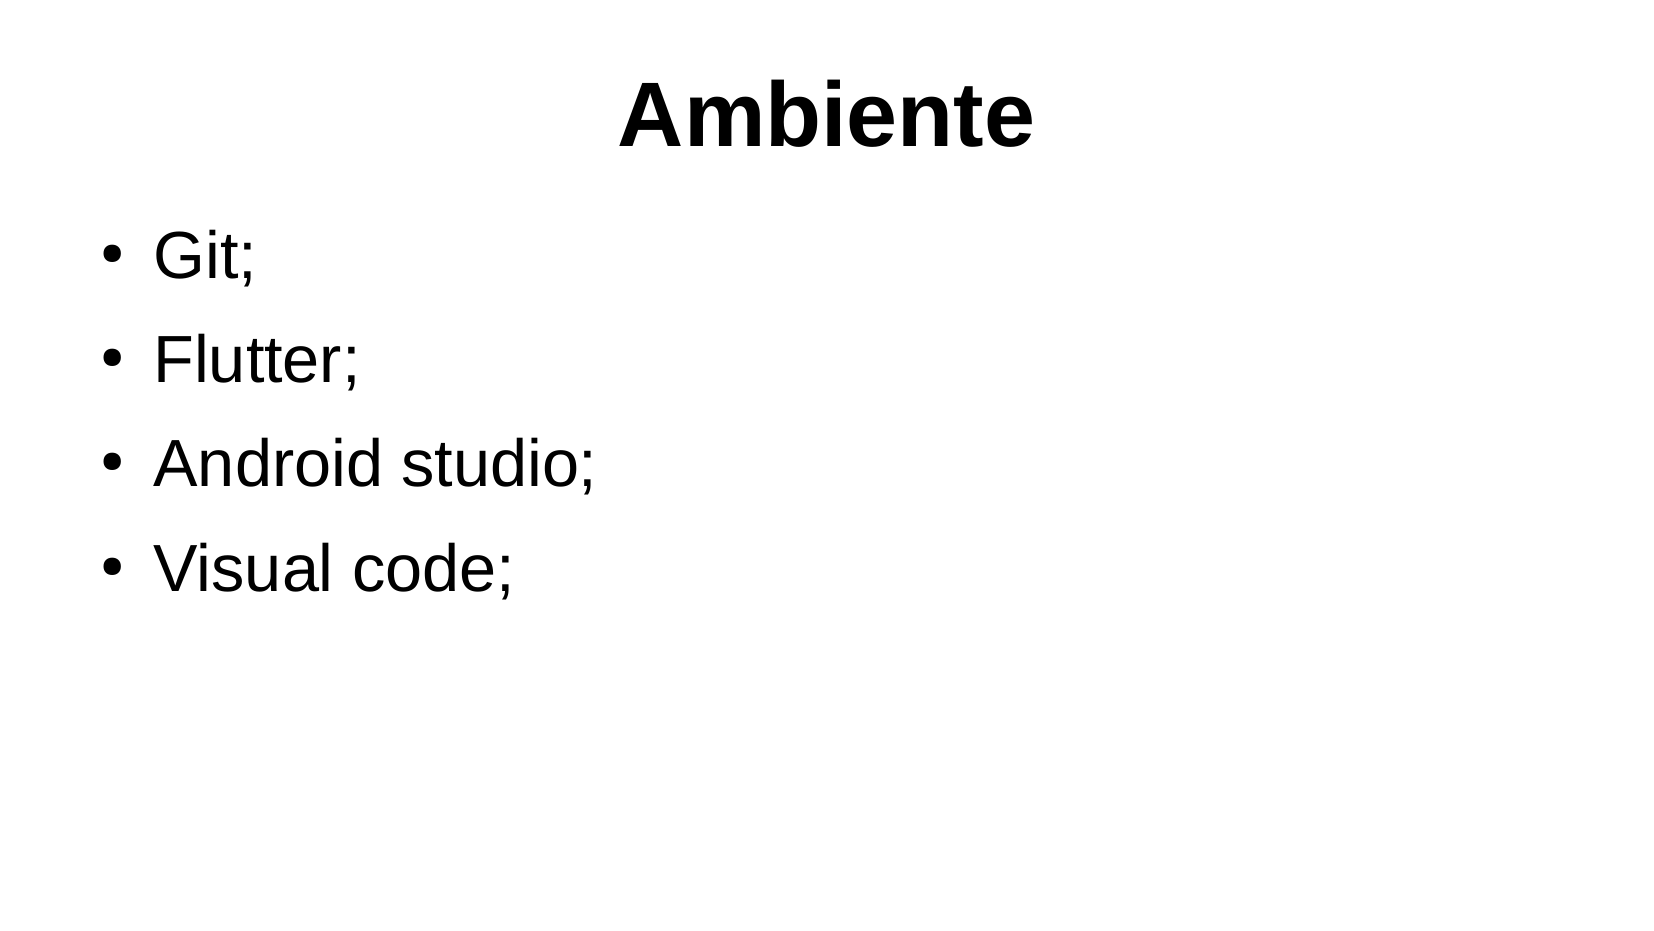

# Ambiente
Git;
Flutter;
Android studio;
Visual code;